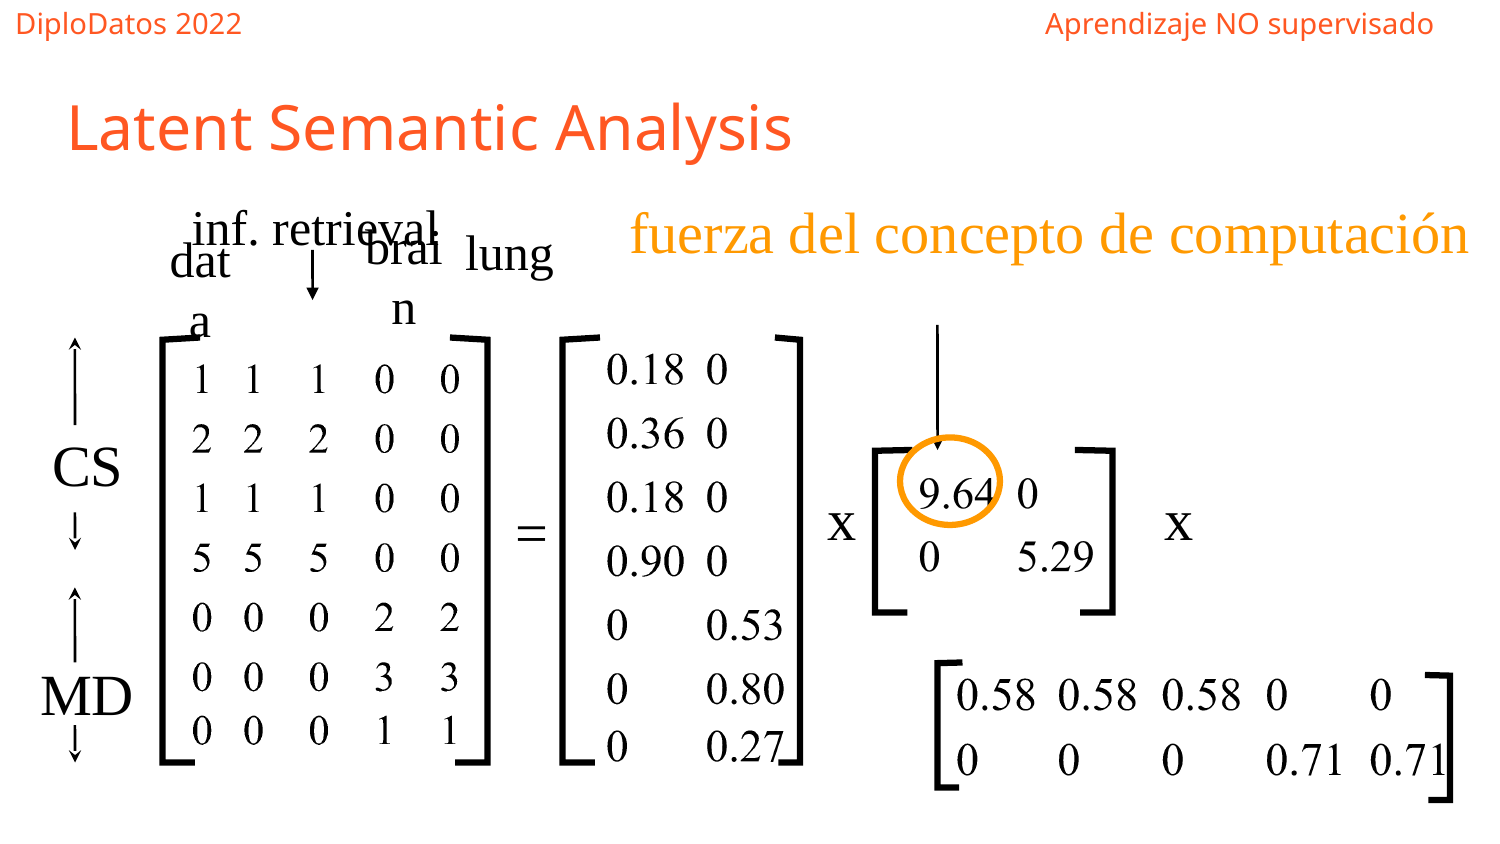

# Latent Semantic Analysis
inf. retrieval
fuerza del concepto de computación
lung
brain
data
CS
x
x
=
MD